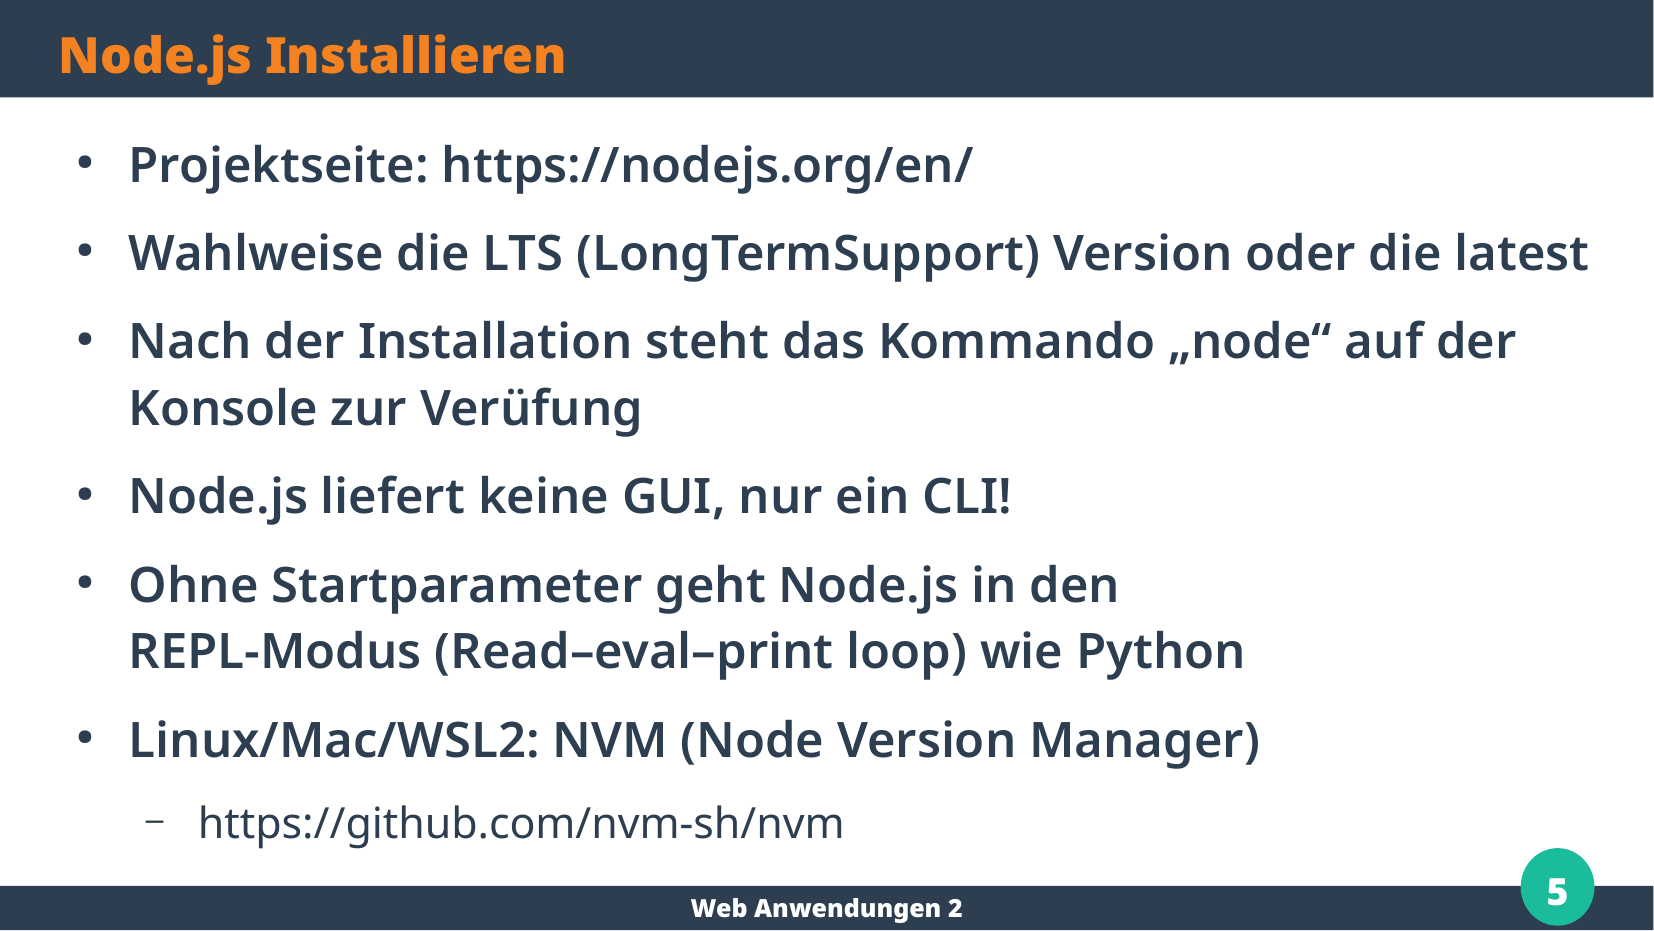

# Node.js Installieren
Projektseite: https://nodejs.org/en/
Wahlweise die LTS (LongTermSupport) Version oder die latest
Nach der Installation steht das Kommando „node“ auf der Konsole zur Verüfung
Node.js liefert keine GUI, nur ein CLI!
Ohne Startparameter geht Node.js in den
REPL-Modus (Read–eval–print loop) wie Python
Linux/Mac/WSL2: NVM (Node Version Manager)
https://github.com/nvm-sh/nvm
5